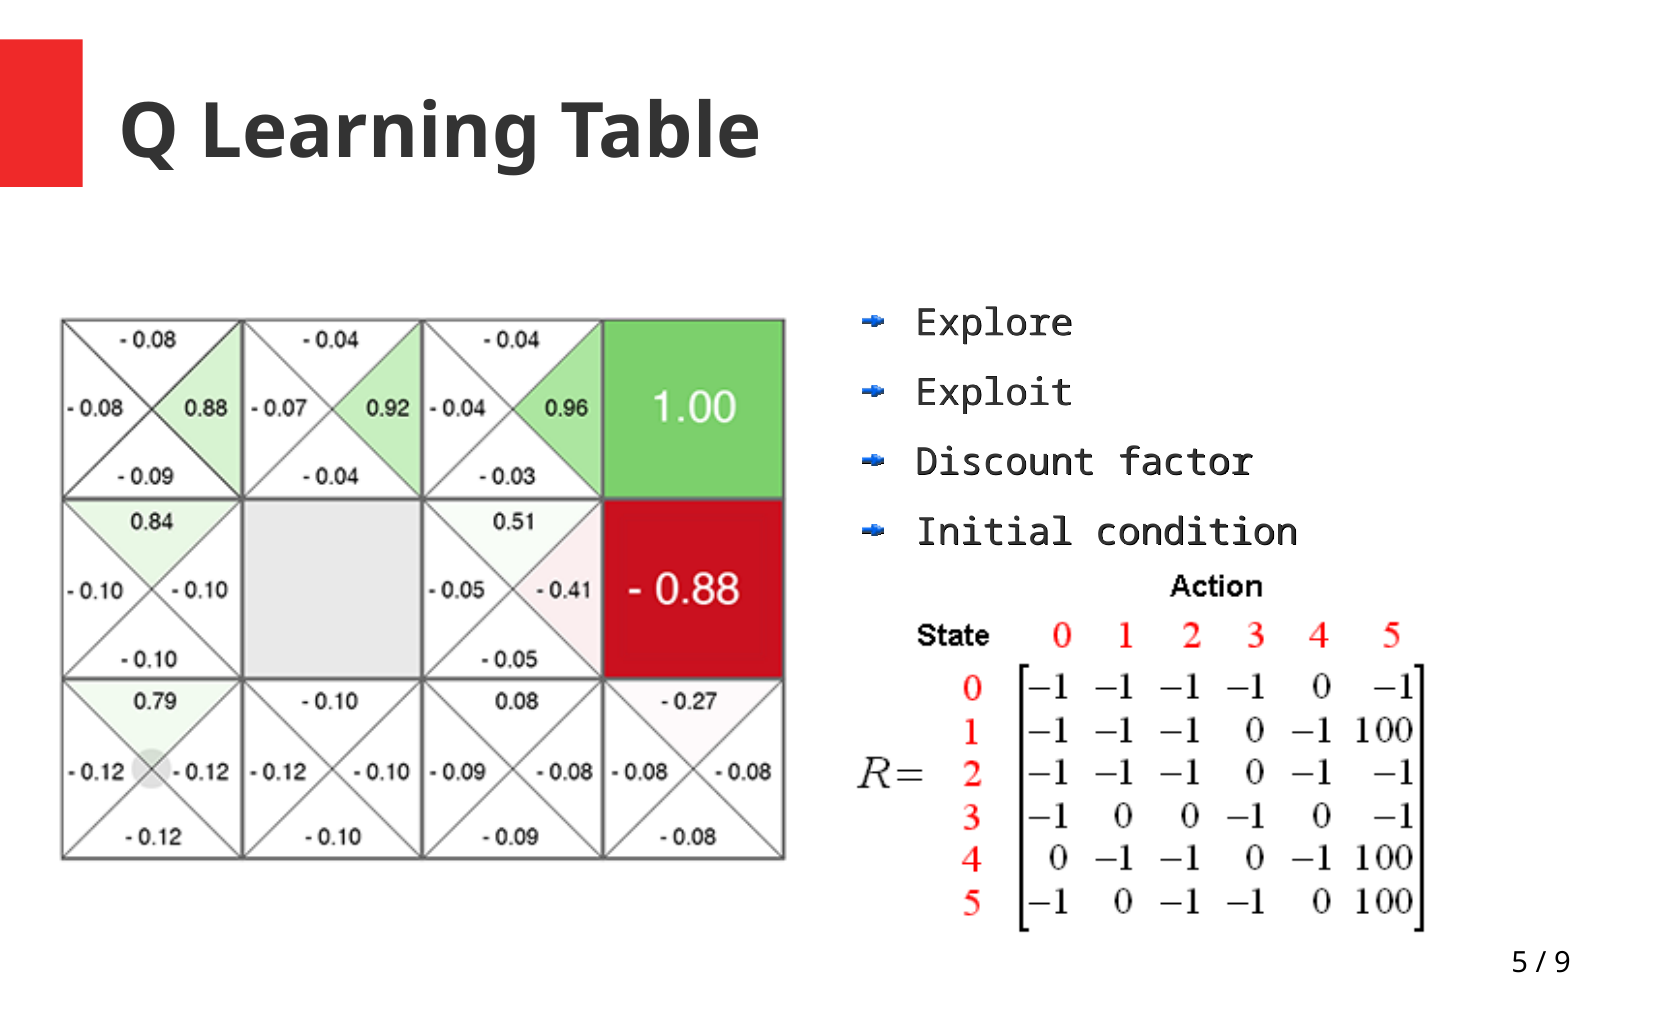

# Q Learning Table
Explore
Exploit
Discount factor
Initial condition
5